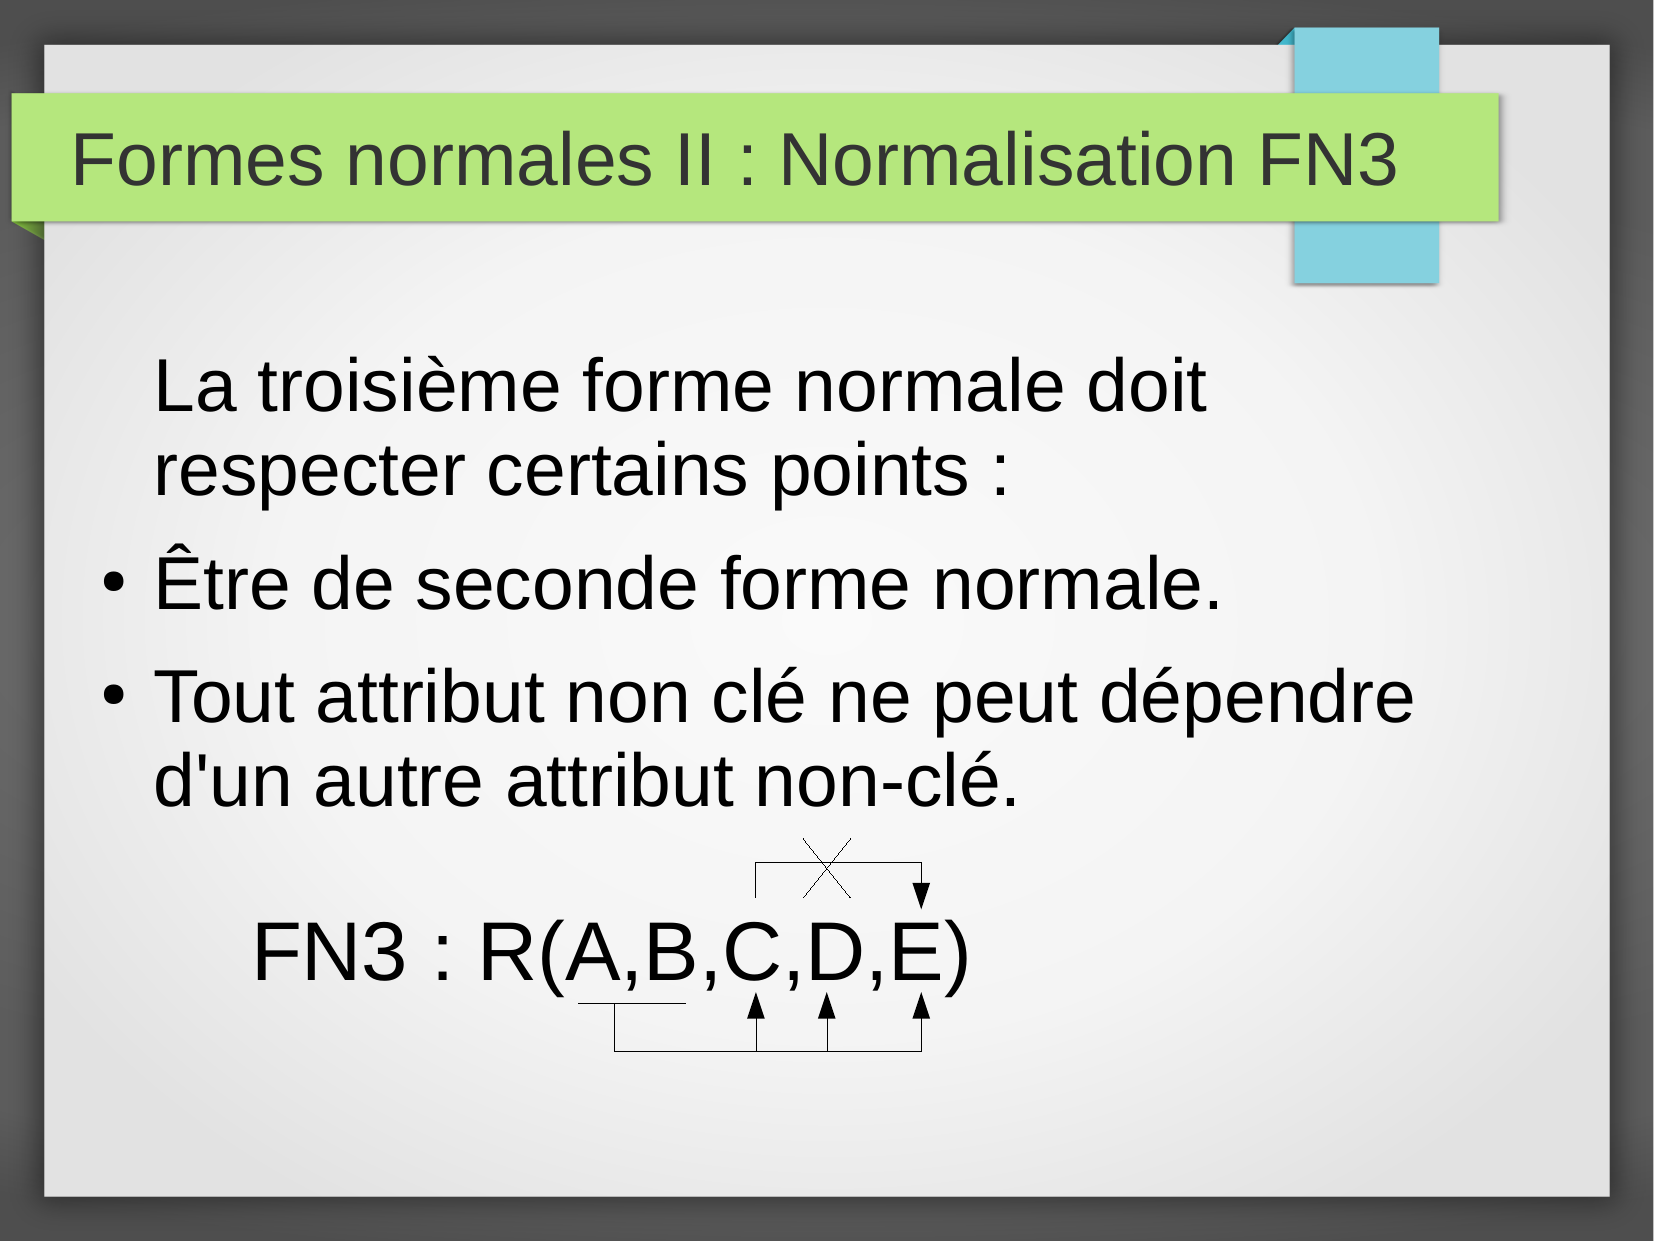

# Formes normales II : Normalisation FN3
La troisième forme normale doit respecter certains points :
Être de seconde forme normale.
Tout attribut non clé ne peut dépendre d'un autre attribut non-clé.
FN3 : R(A,B,C,D,E)